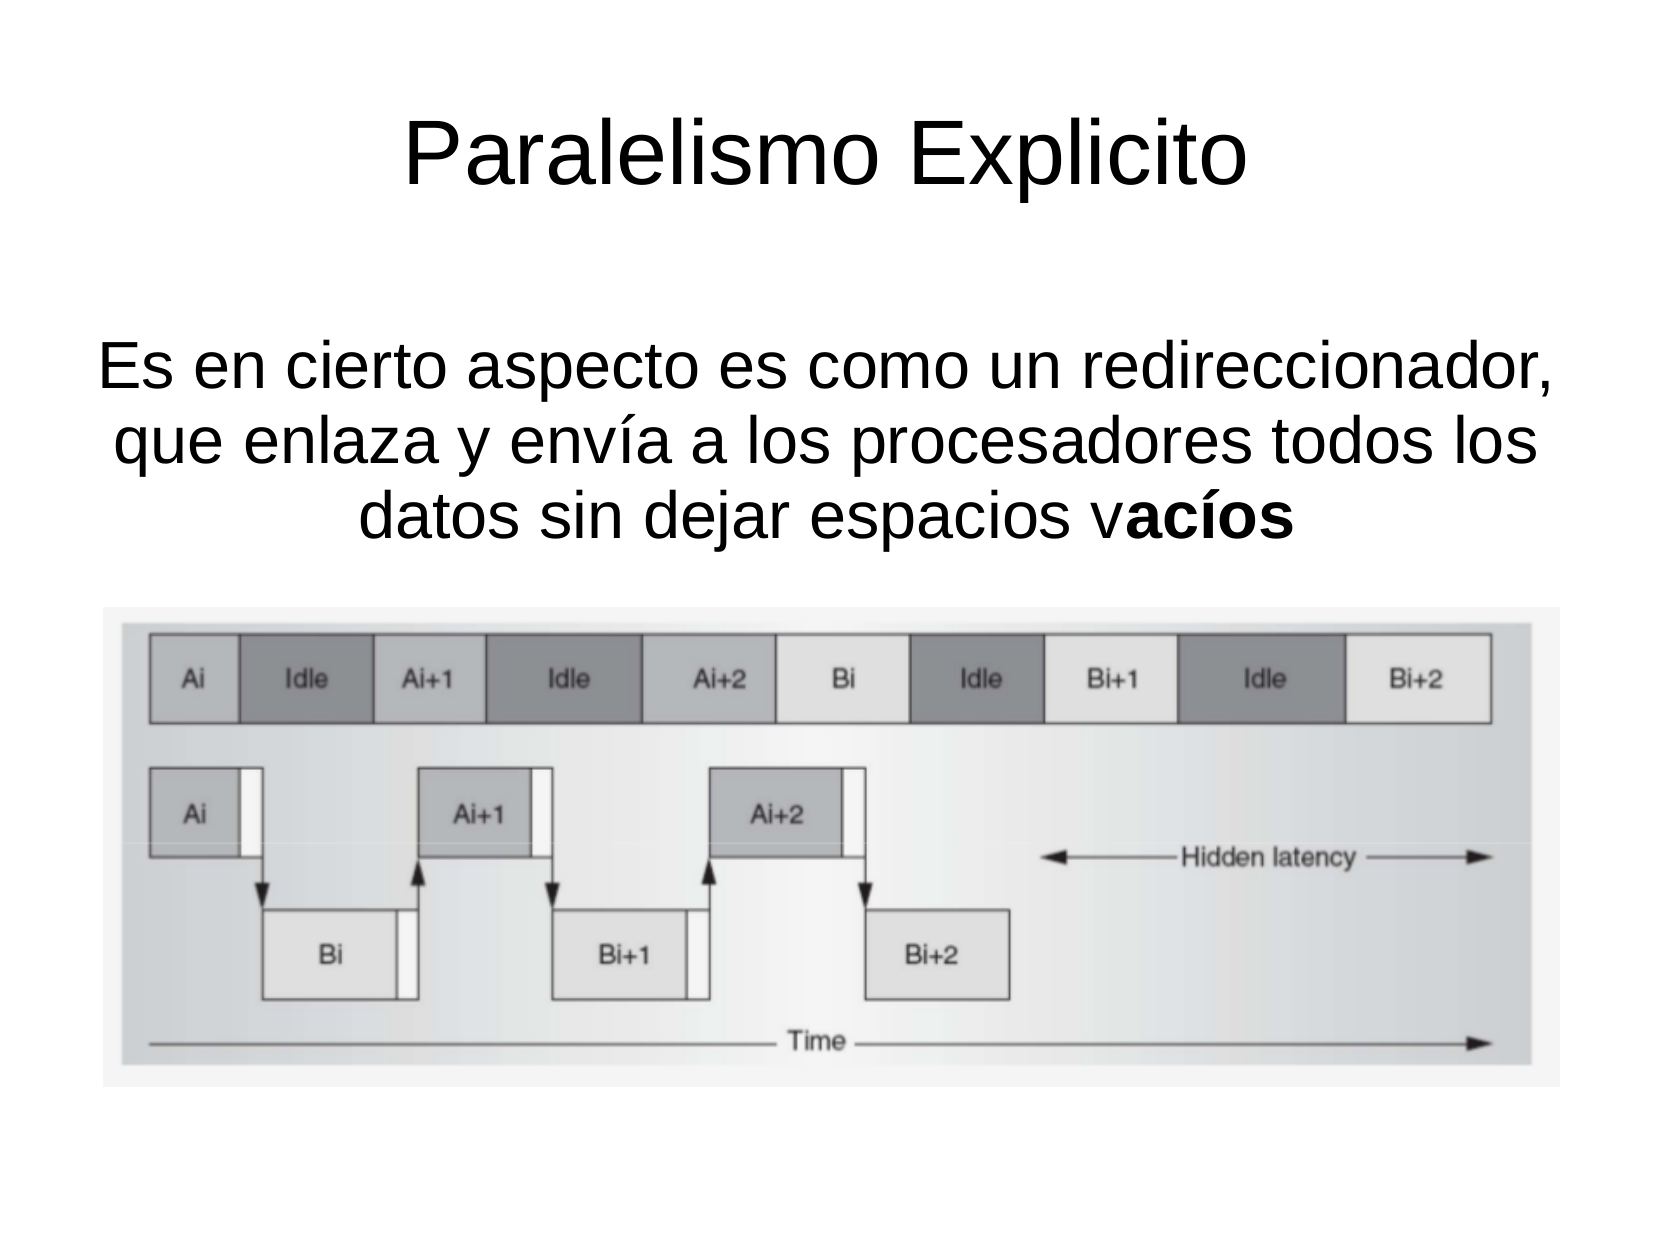

# Paralelismo Explicito
Es en cierto aspecto es como un redireccionador, que enlaza y envía a los procesadores todos los datos sin dejar espacios vacíos